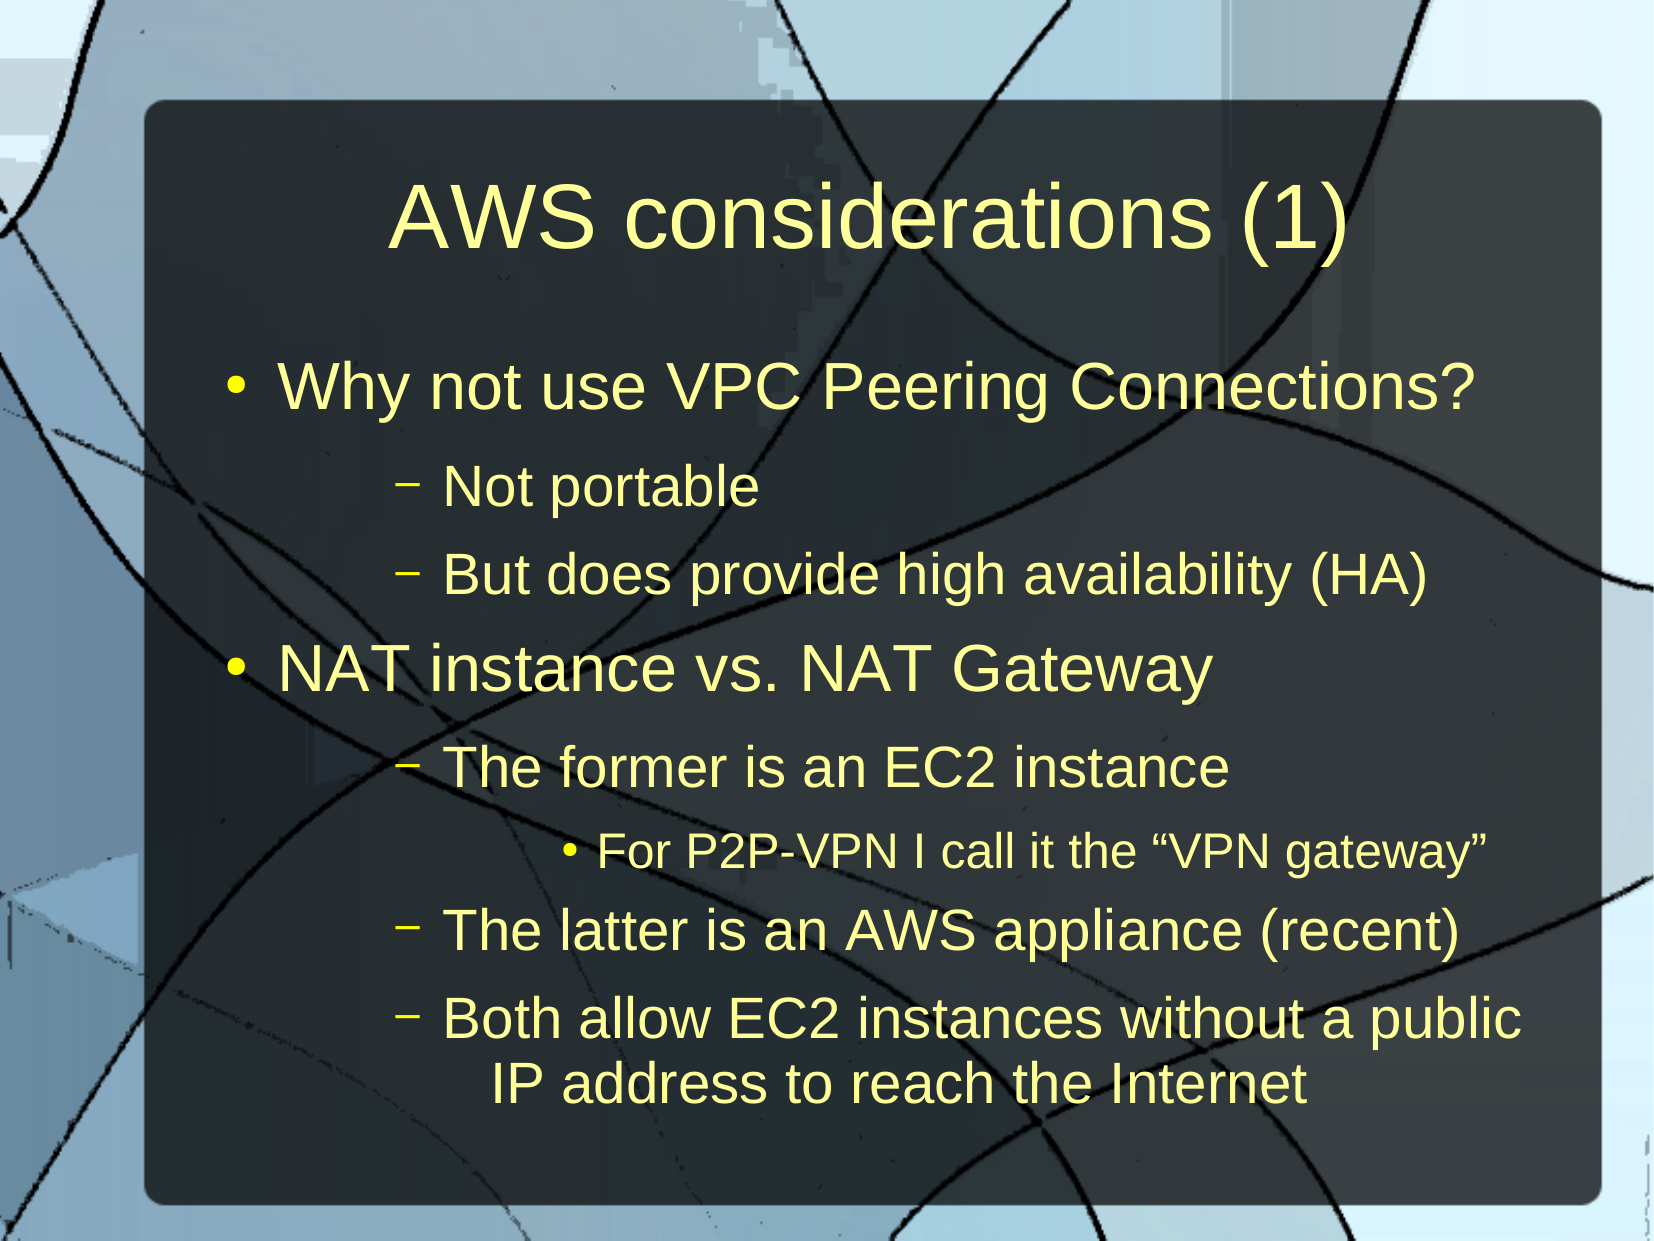

# AWS considerations (1)
Why not use VPC Peering Connections?
Not portable
But does provide high availability (HA)
NAT instance vs. NAT Gateway
The former is an EC2 instance
For P2P-VPN I call it the “VPN gateway”
The latter is an AWS appliance (recent)
Both allow EC2 instances without a public IP address to reach the Internet